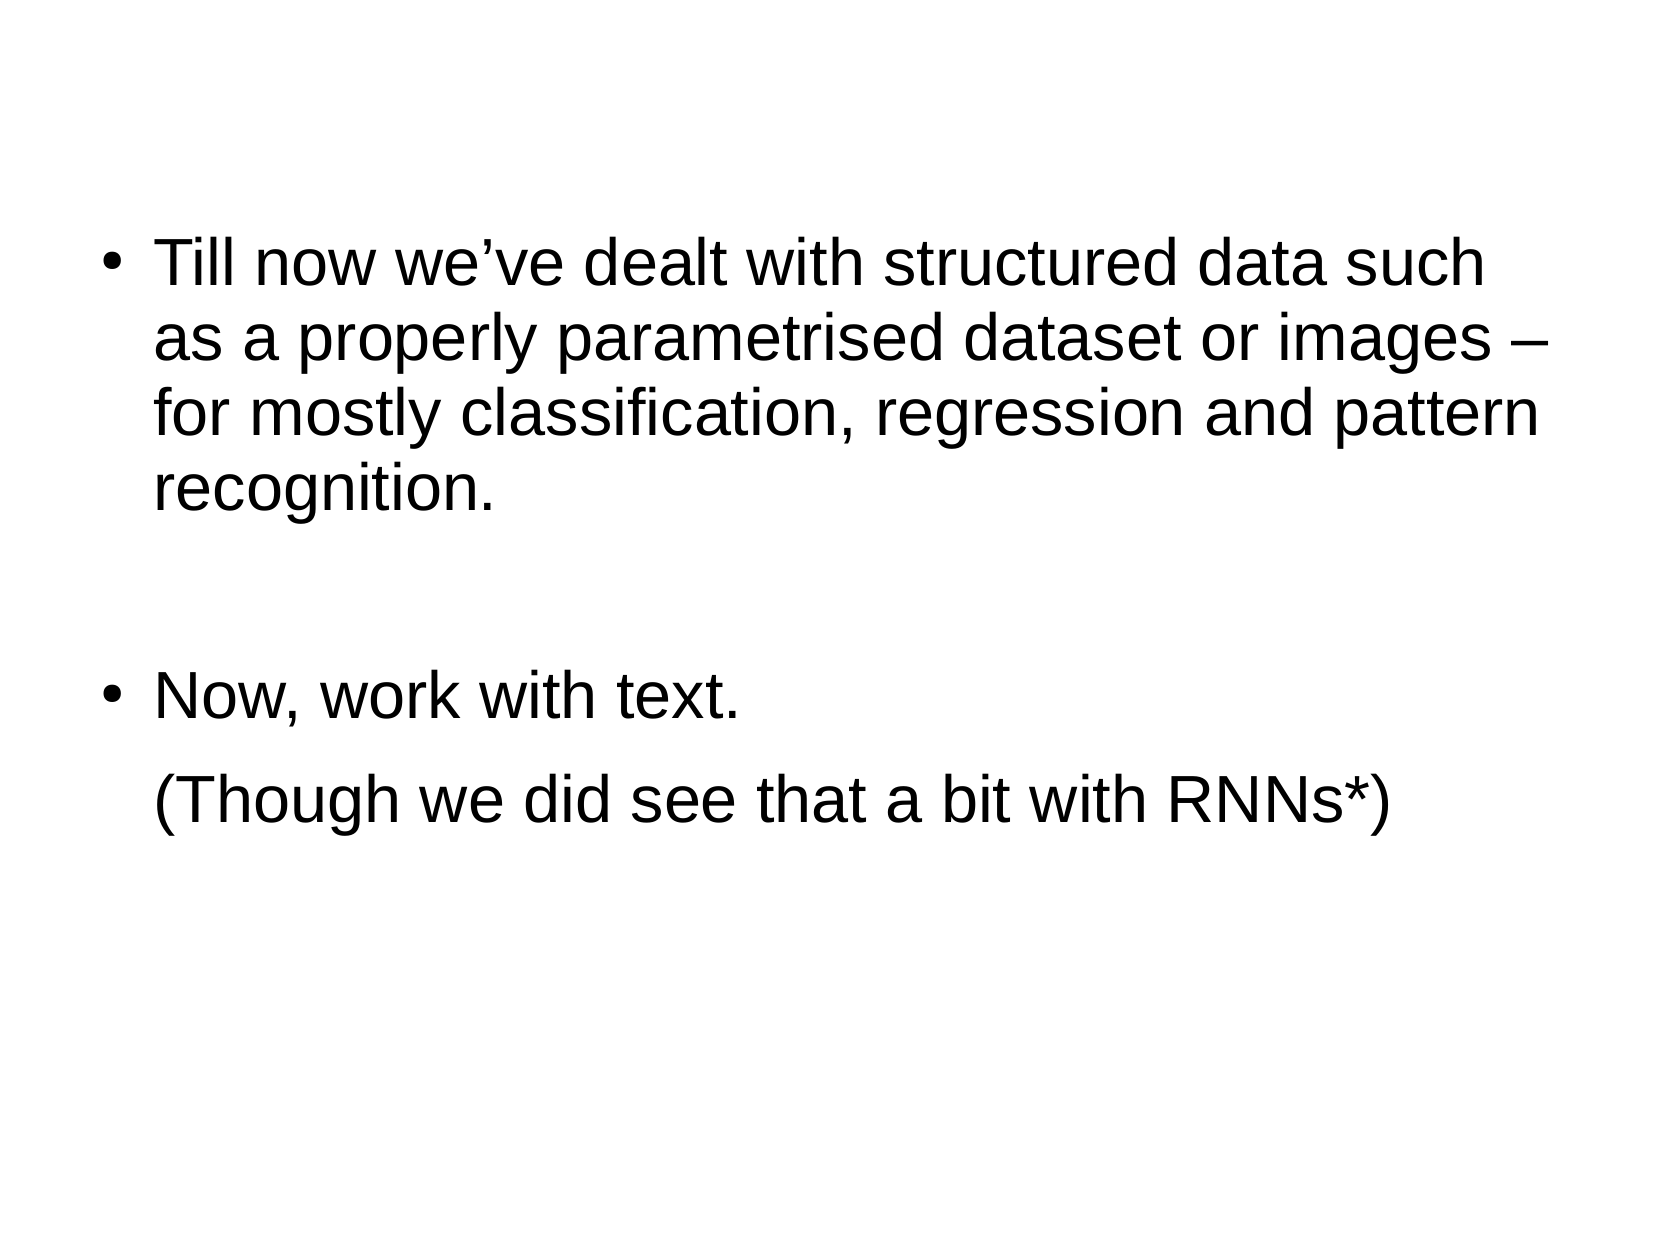

# Till now we’ve dealt with structured data such as a properly parametrised dataset or images – for mostly classification, regression and pattern recognition.
Now, work with text.
(Though we did see that a bit with RNNs*)